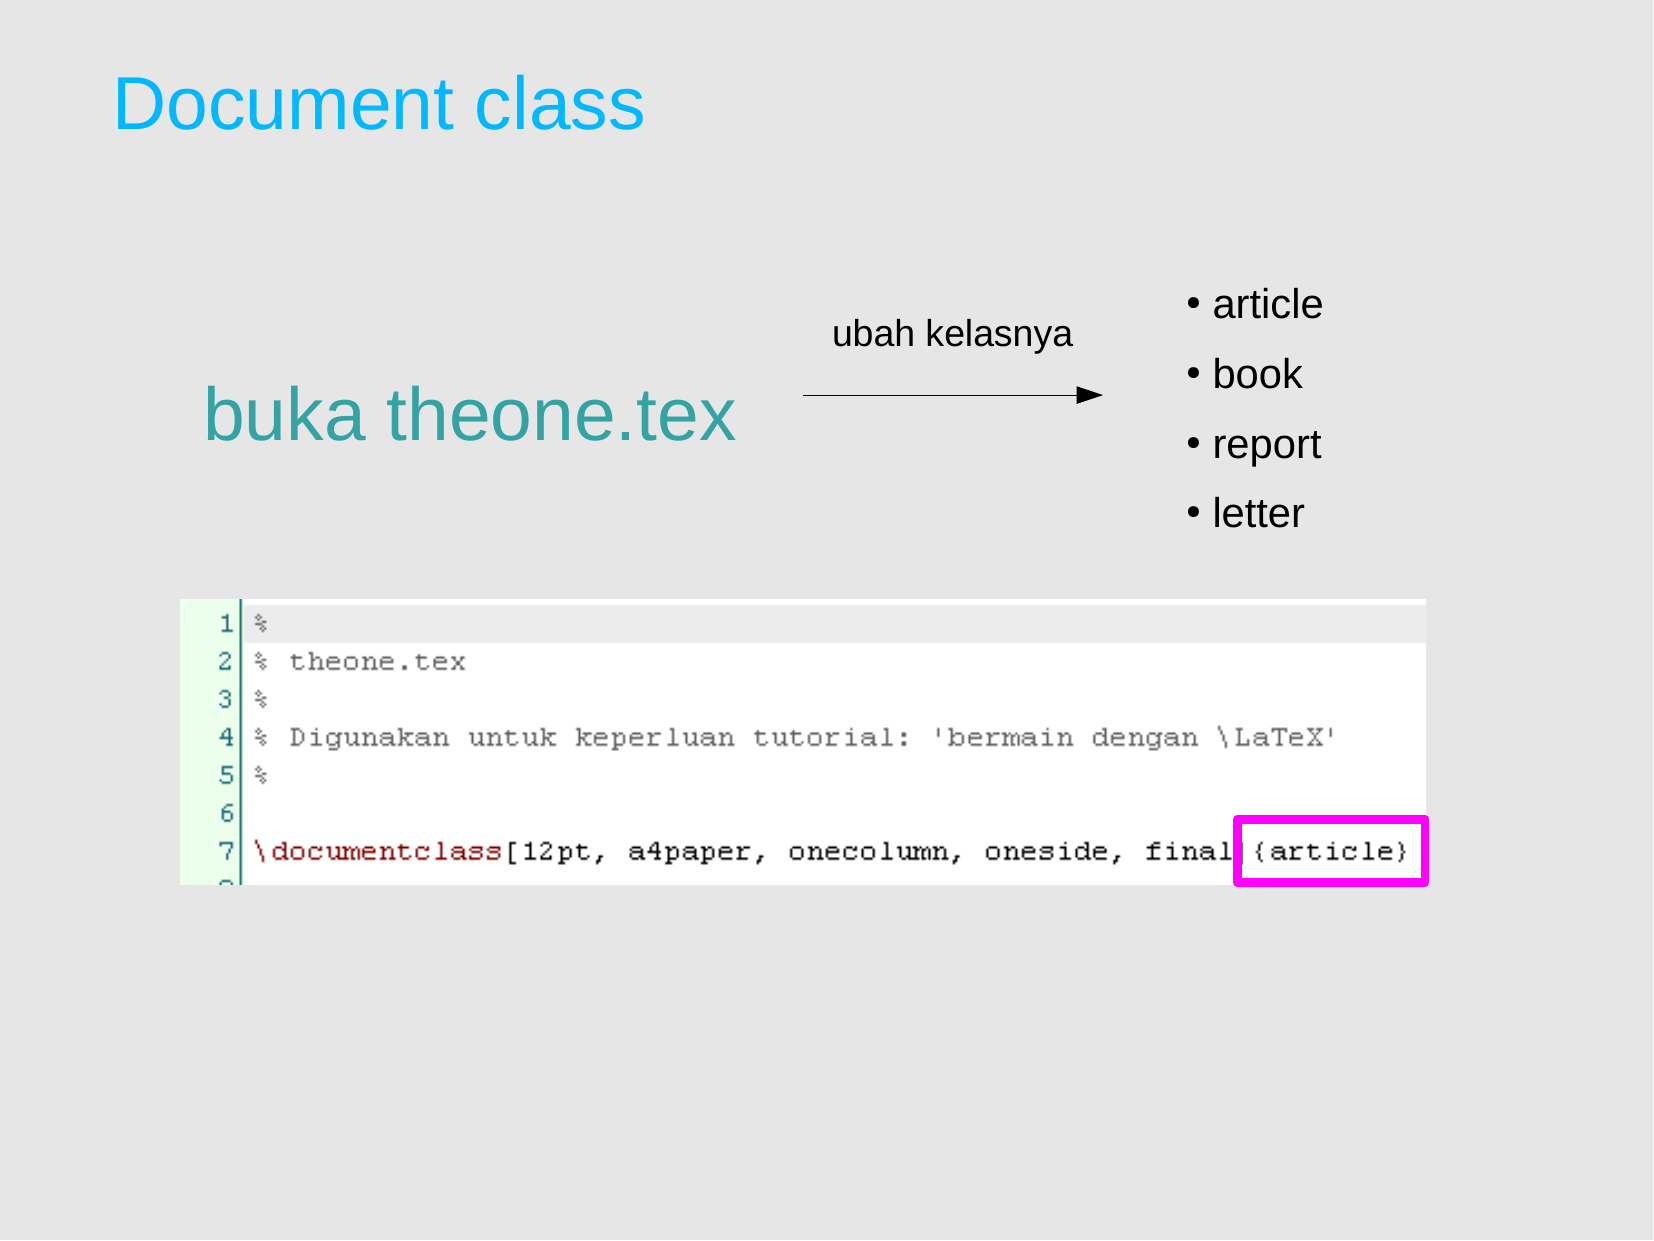

# Document class
 article
 book
 report
 letter
ubah kelasnya
buka theone.tex